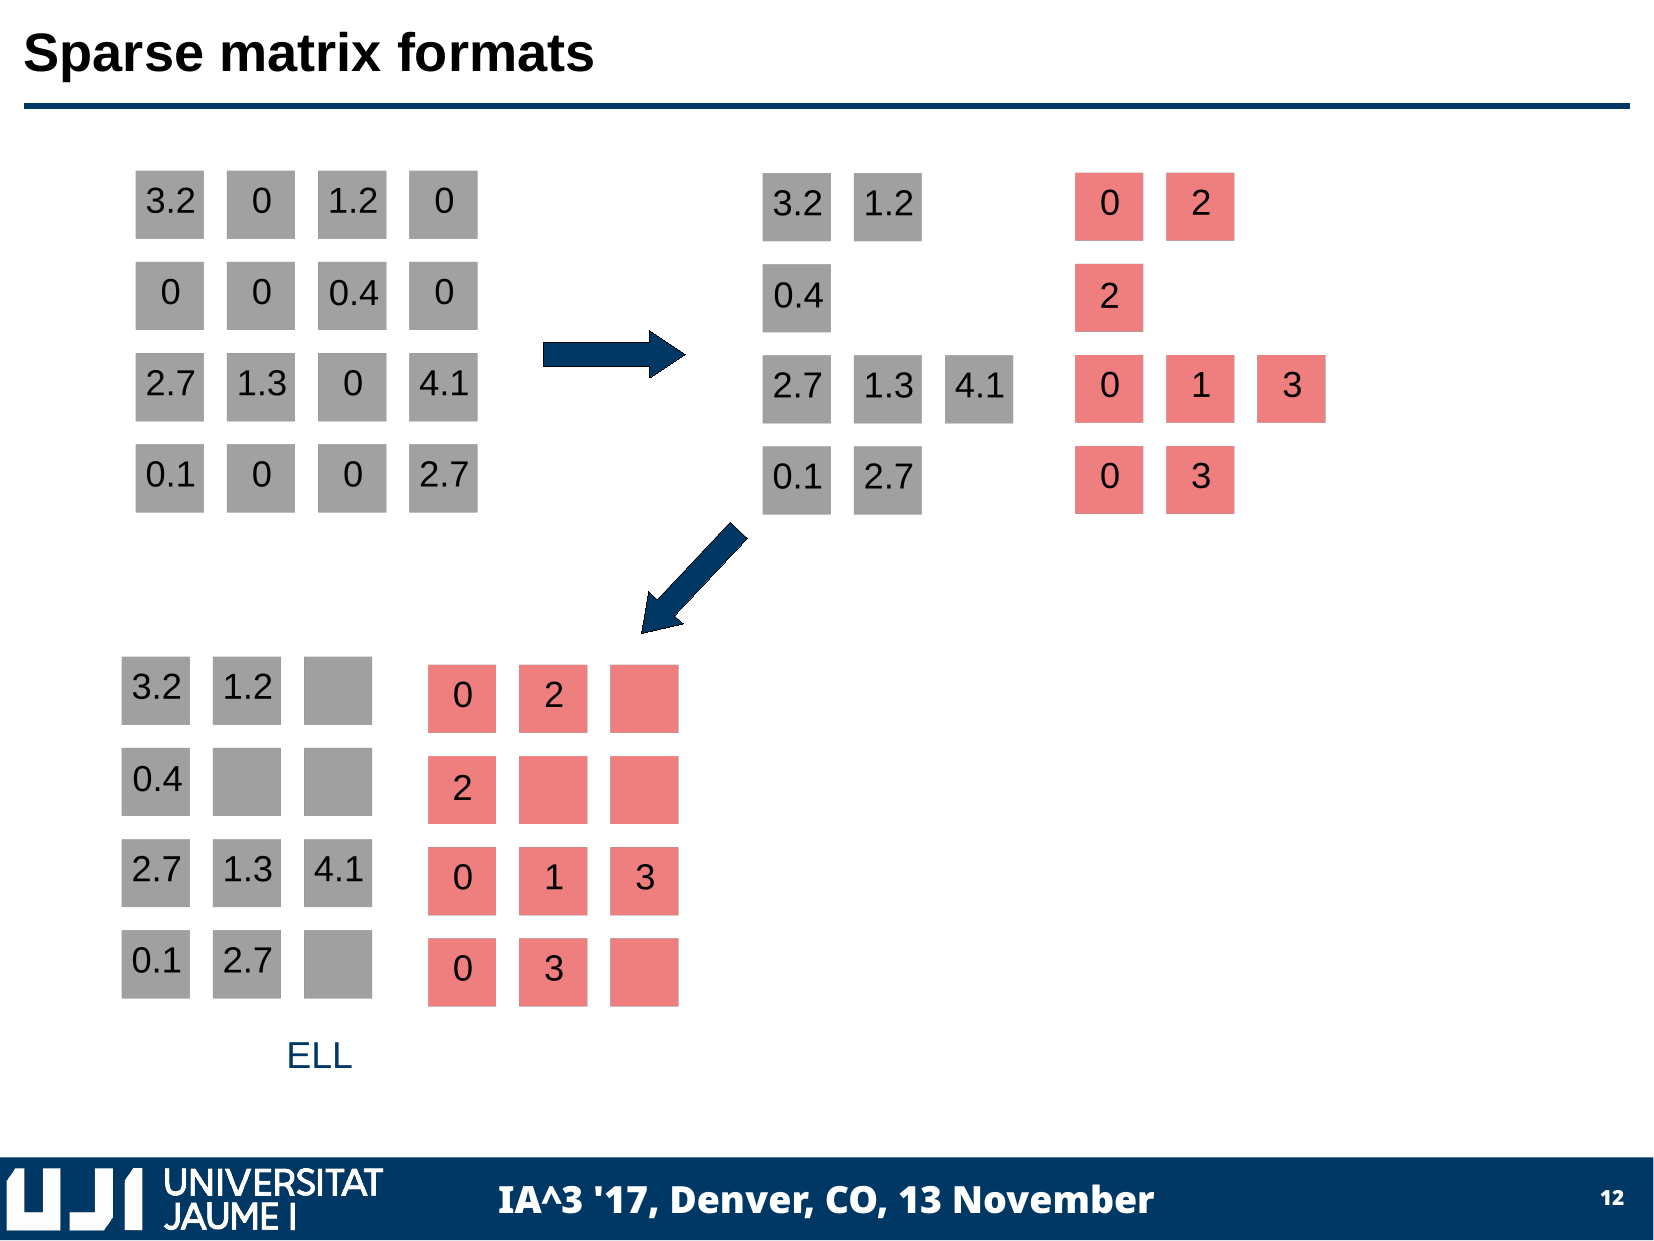

# Sparse matrix formats
ELL
IA^3 '17, Denver, CO, 13 November
12